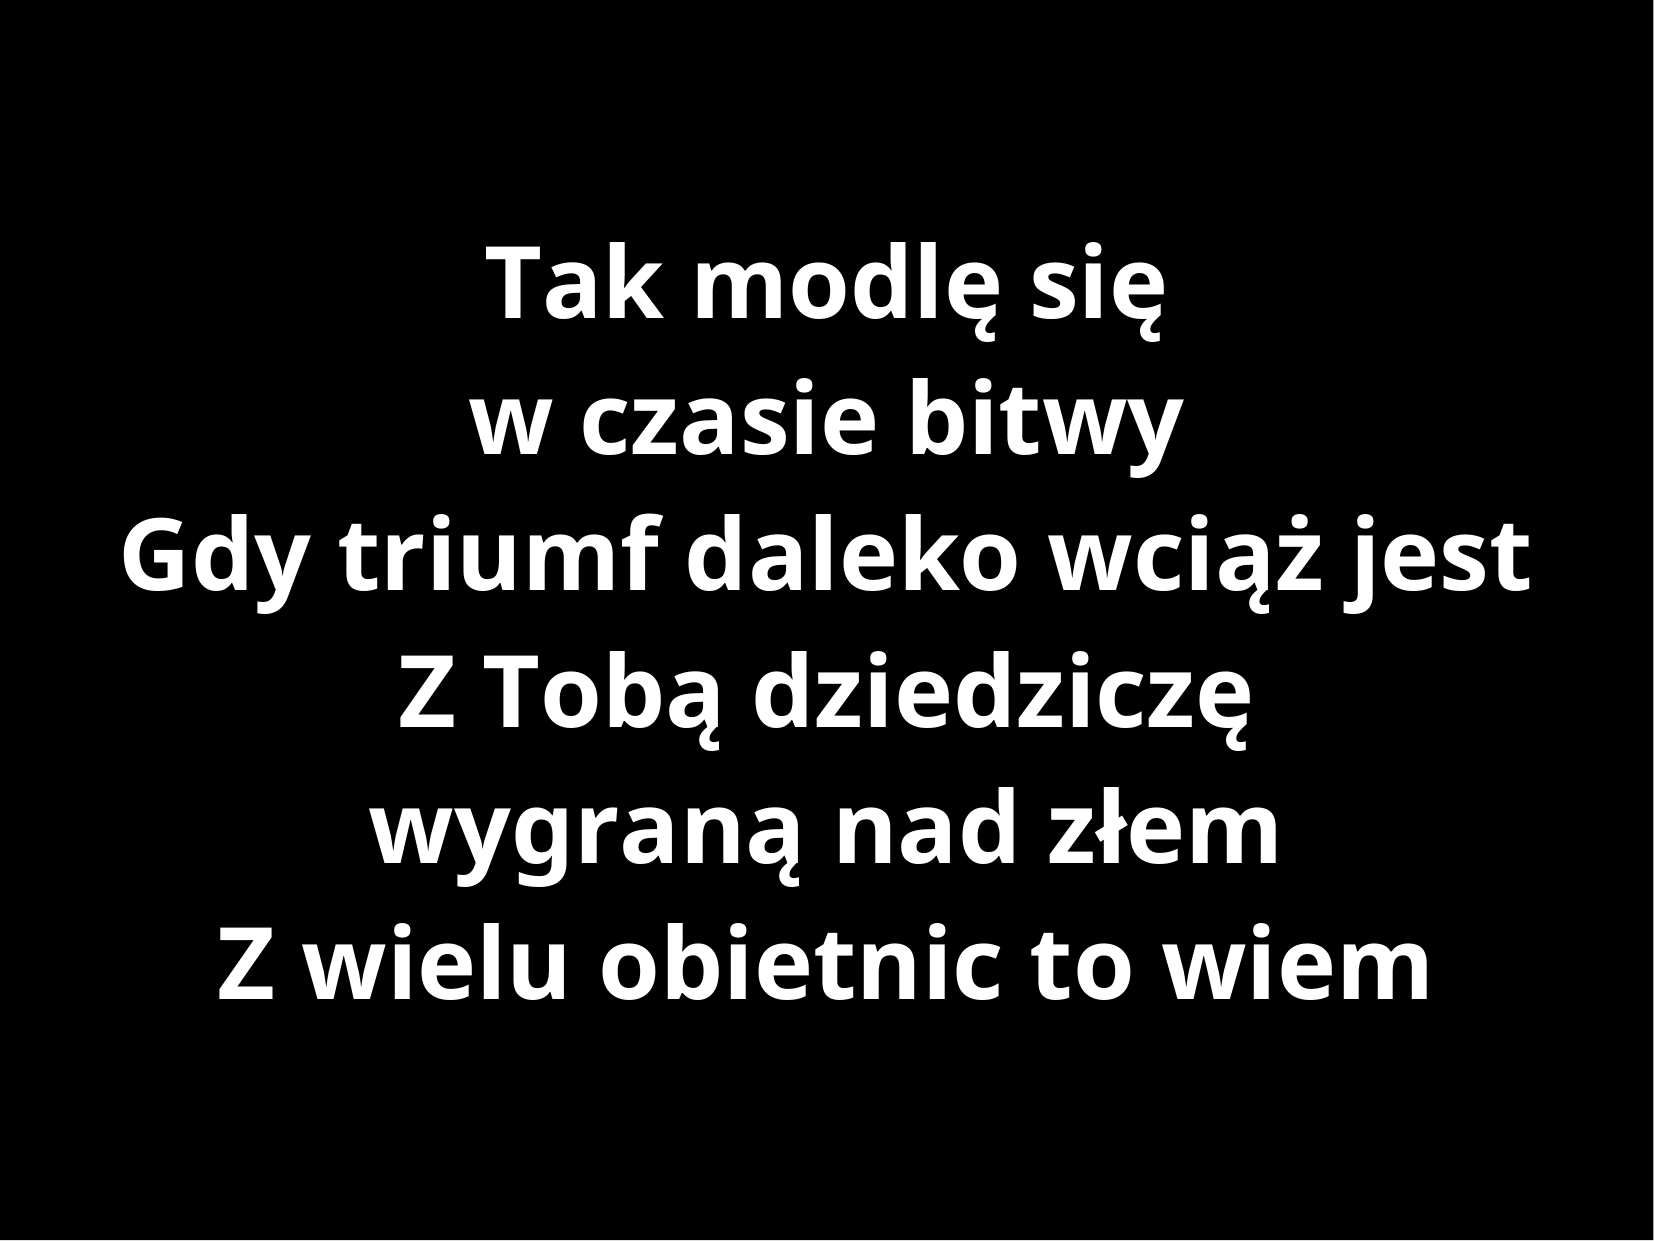

# Tak modlę się w czasie bitwy Gdy triumf daleko wciąż jest Z Tobą dziedziczę wygraną nad złem Z wielu obietnic to wiem